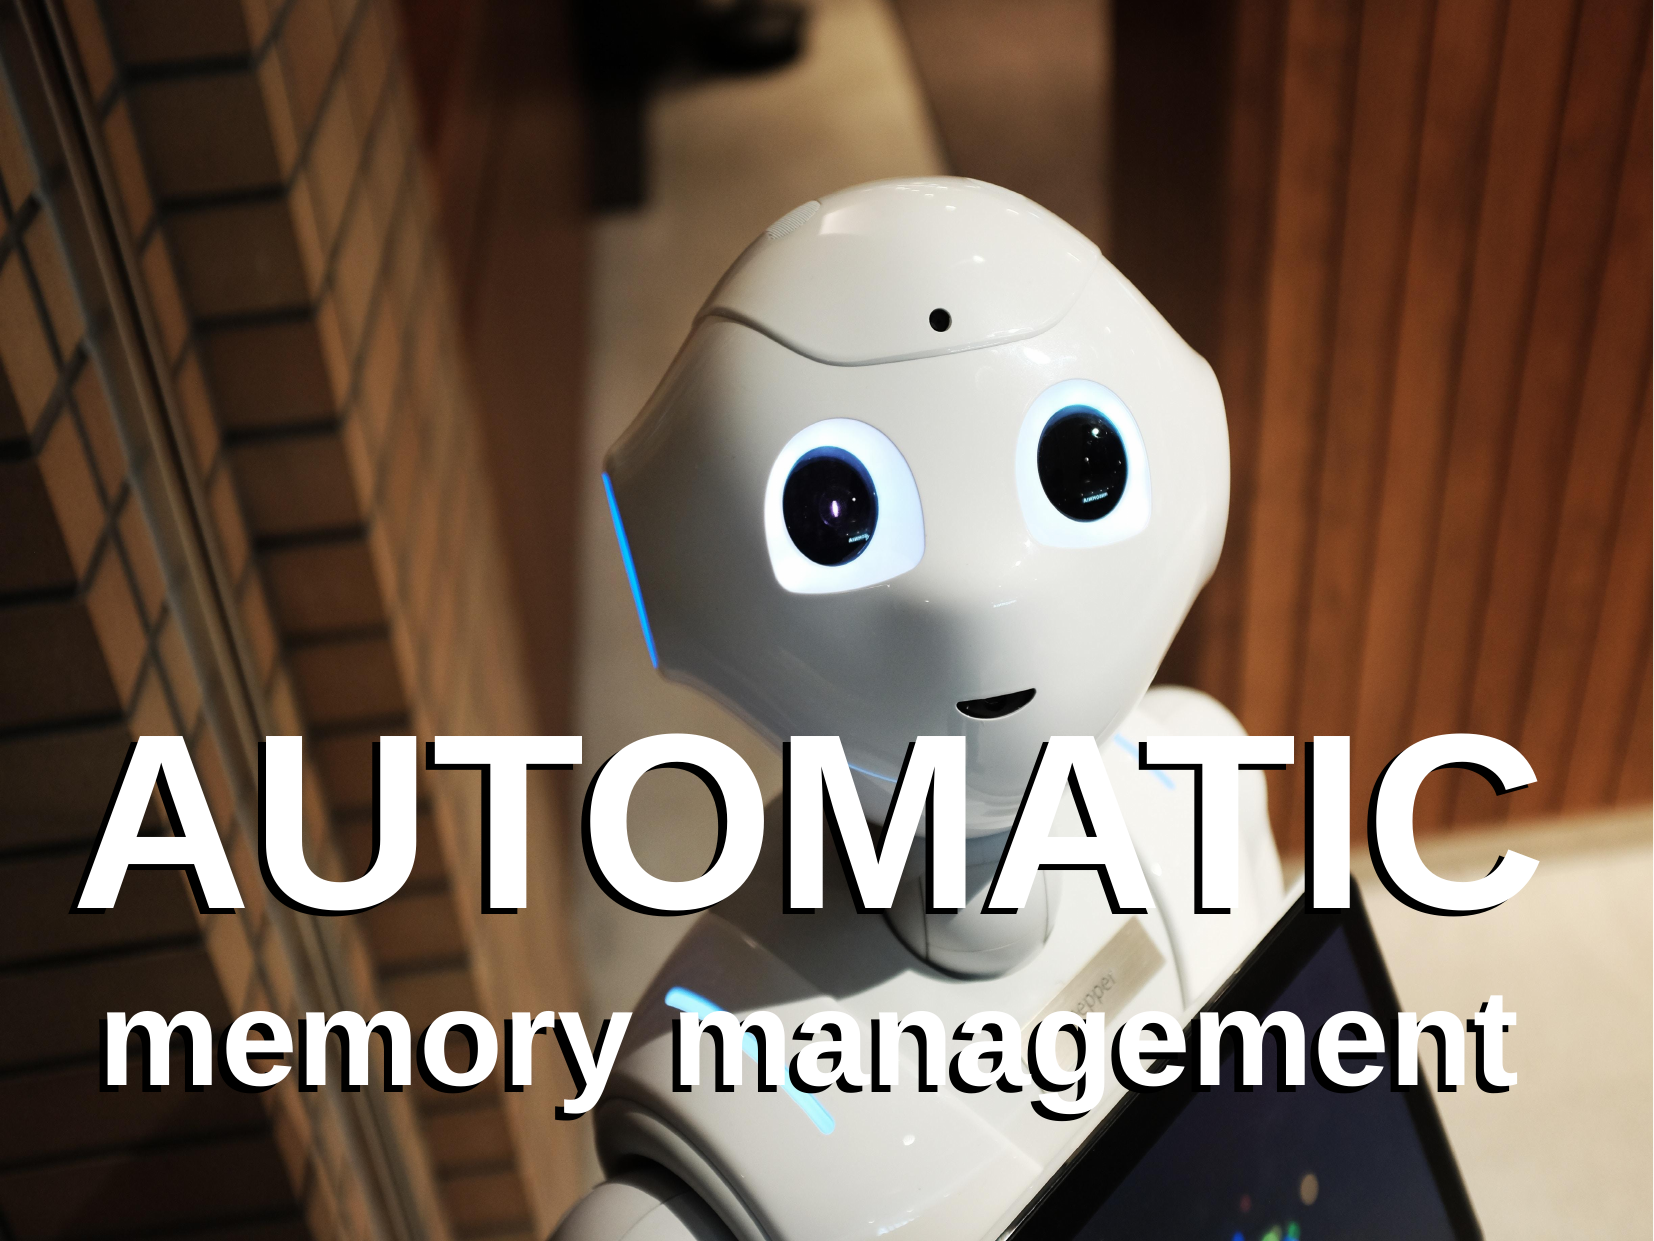

AUTOMATIC
memory management
# AUTOMATIC
memory management